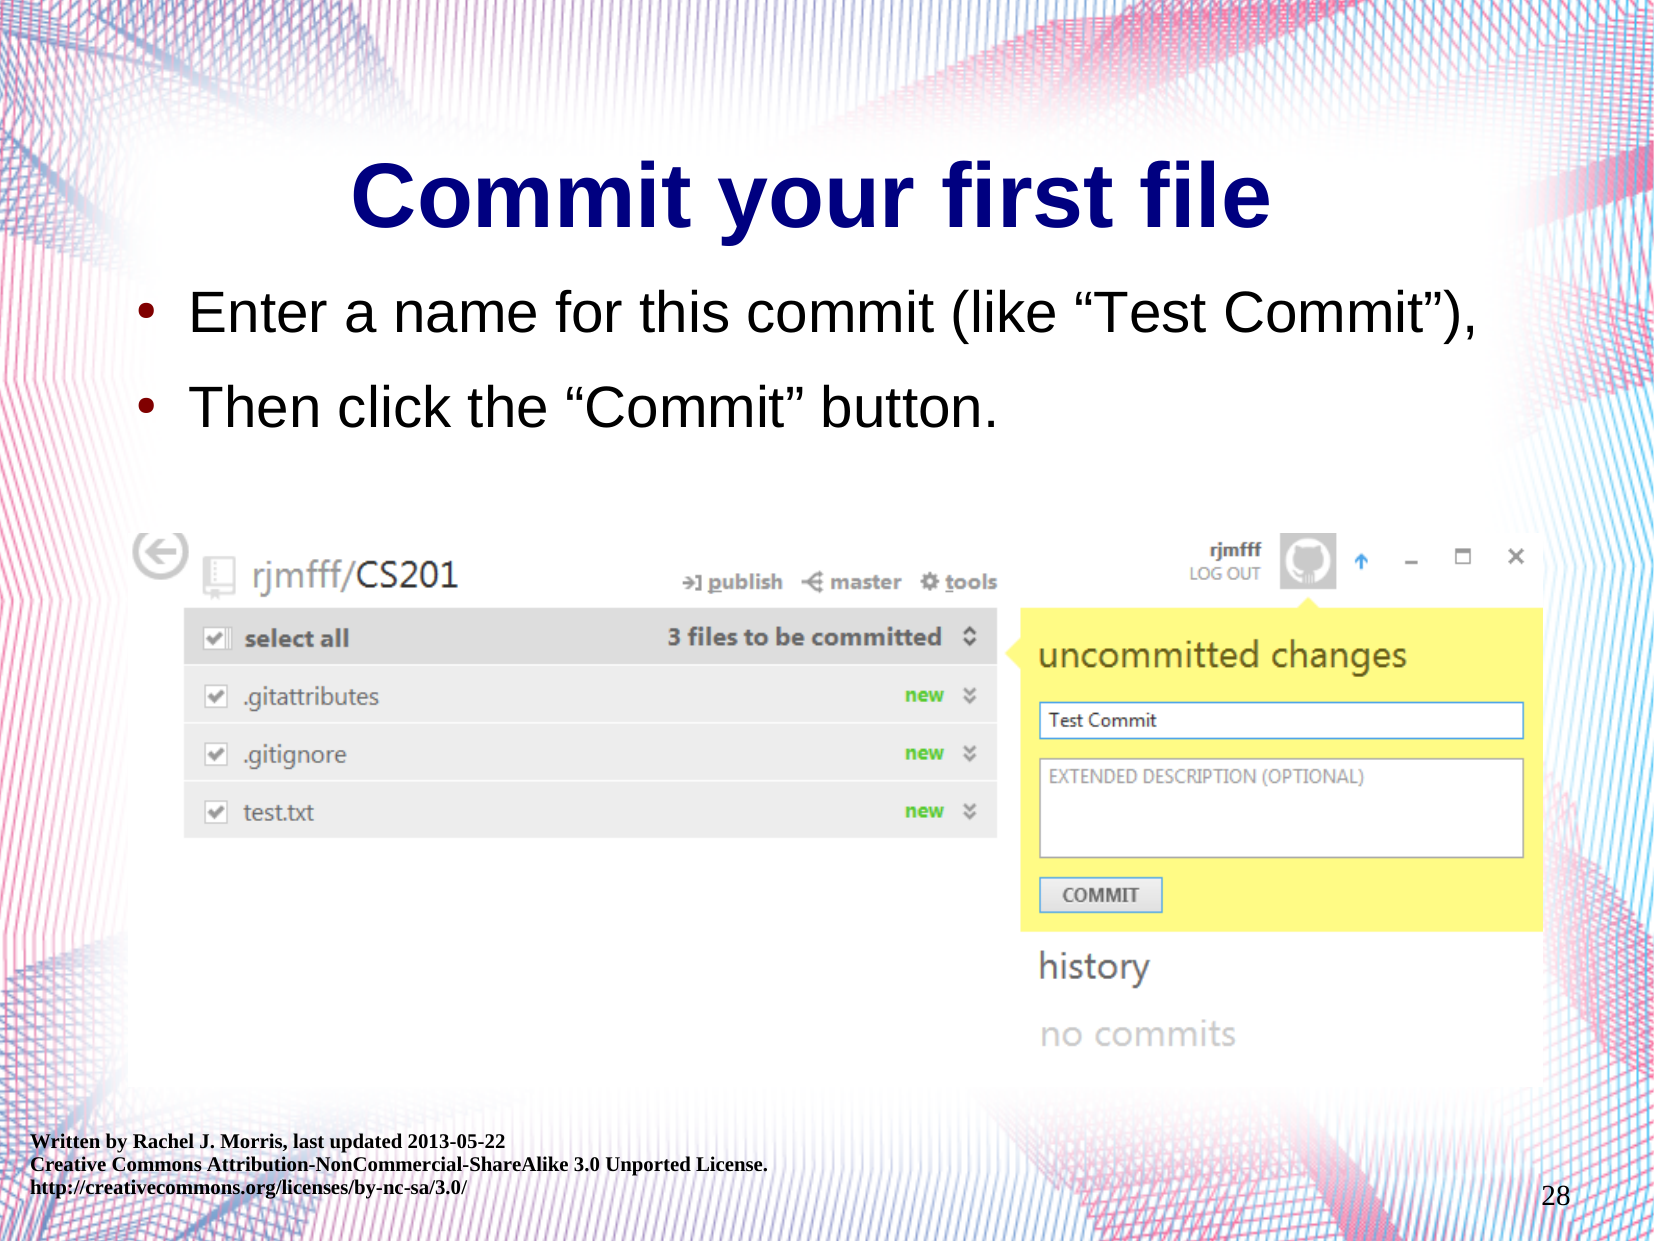

# Commit your first file
Enter a name for this commit (like “Test Commit”),
Then click the “Commit” button.
28